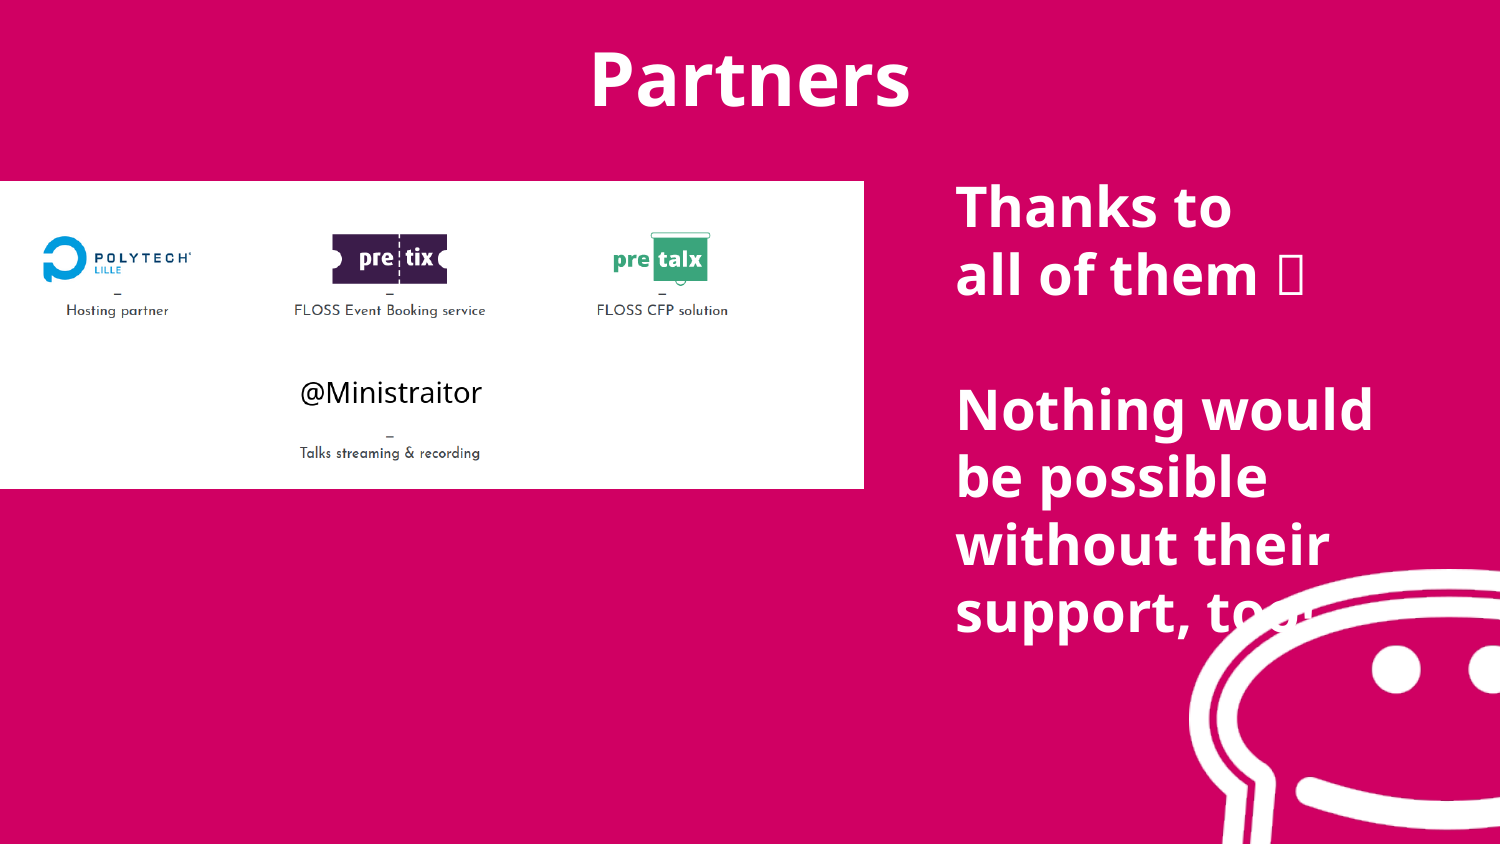

Partners
Thanks to
all of them 🙏
Nothing would be possible without their support, too!